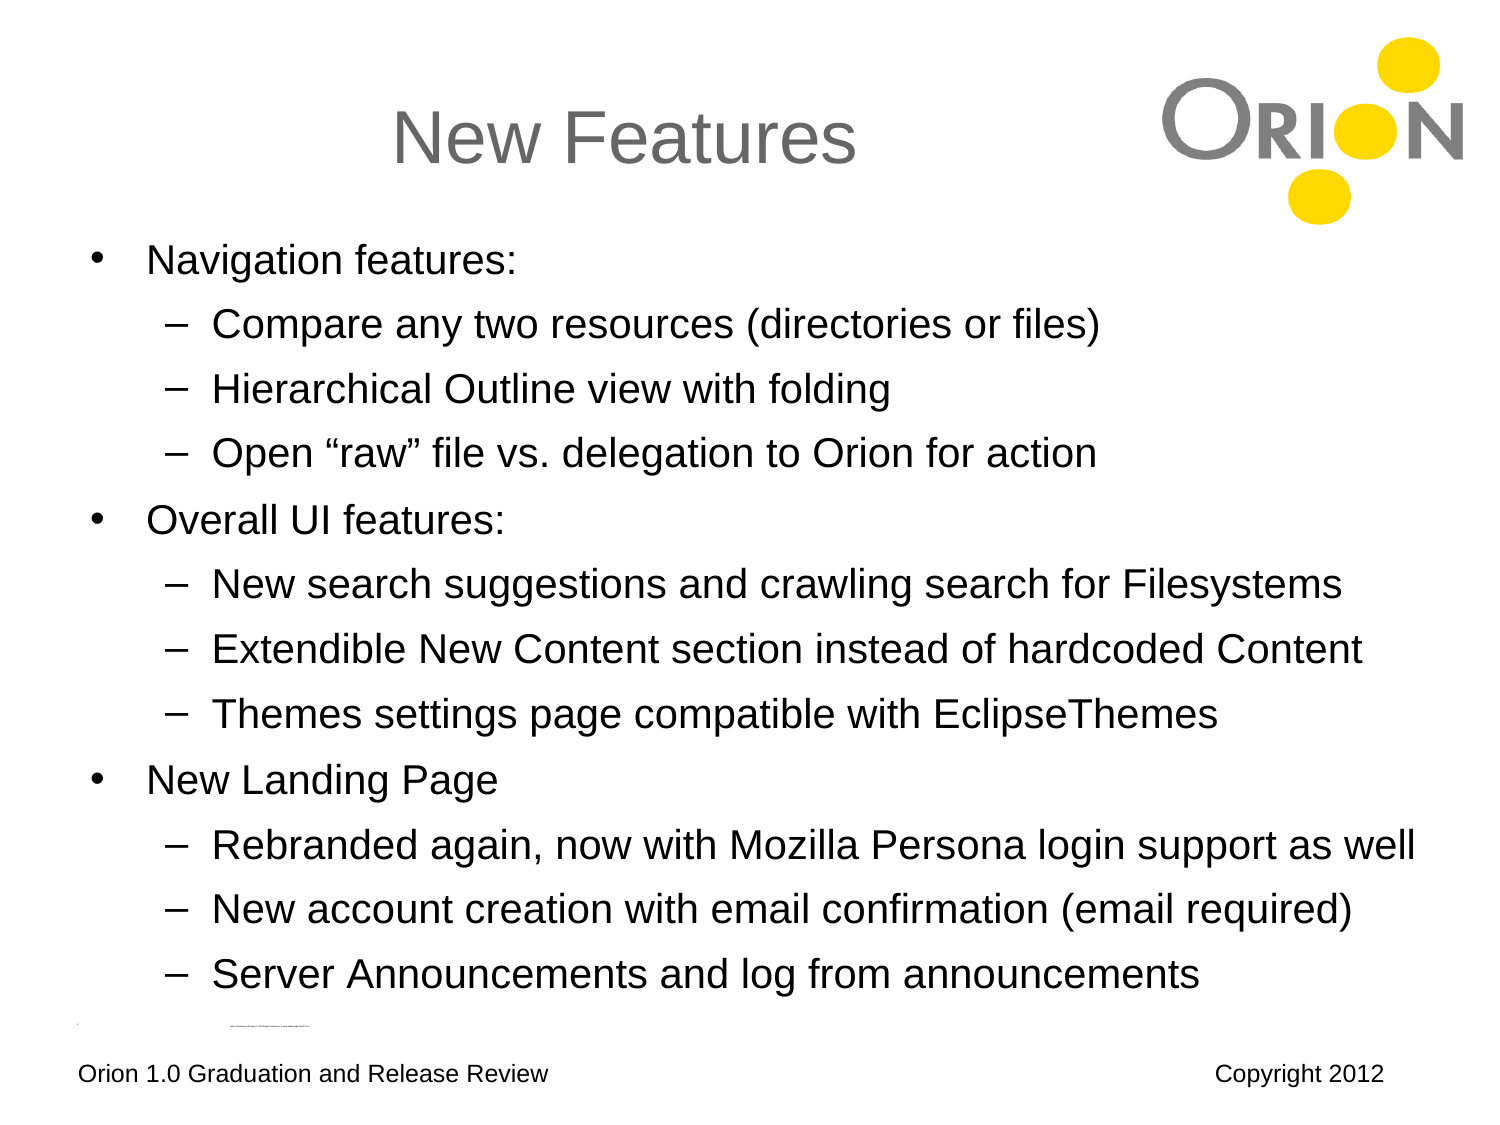

# New Features
Navigation features:
Compare any two resources (directories or files)
Hierarchical Outline view with folding
Open “raw” file vs. delegation to Orion for action
Overall UI features:
New search suggestions and crawling search for Filesystems
Extendible New Content section instead of hardcoded Content
Themes settings page compatible with EclipseThemes
New Landing Page
Rebranded again, now with Mozilla Persona login support as well
New account creation with email confirmation (email required)
Server Announcements and log from announcements
9
Copyright 2011